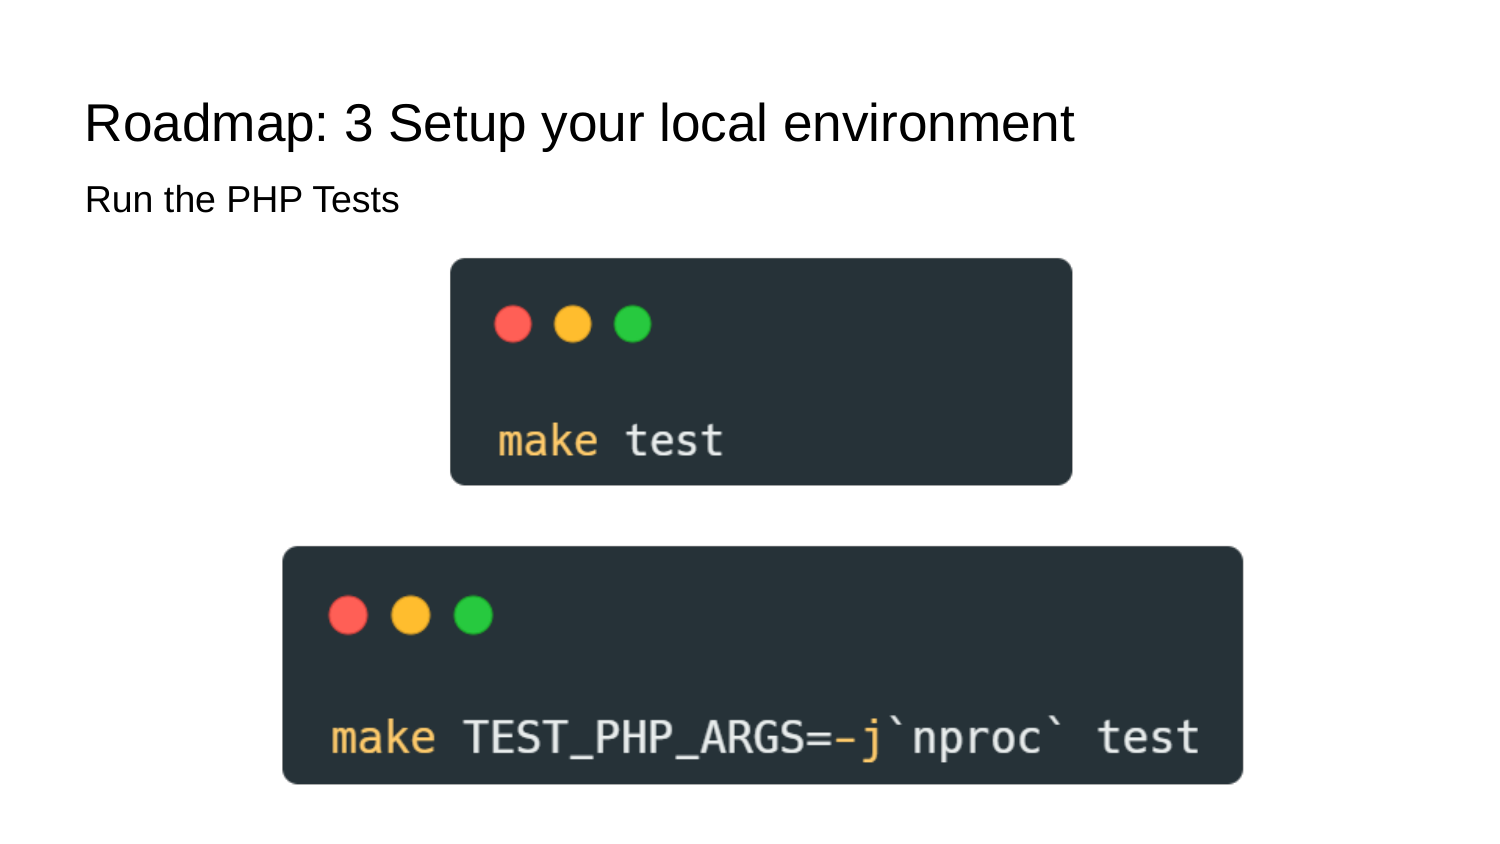

# Roadmap: 3 Setup your local environment
Run the PHP Tests